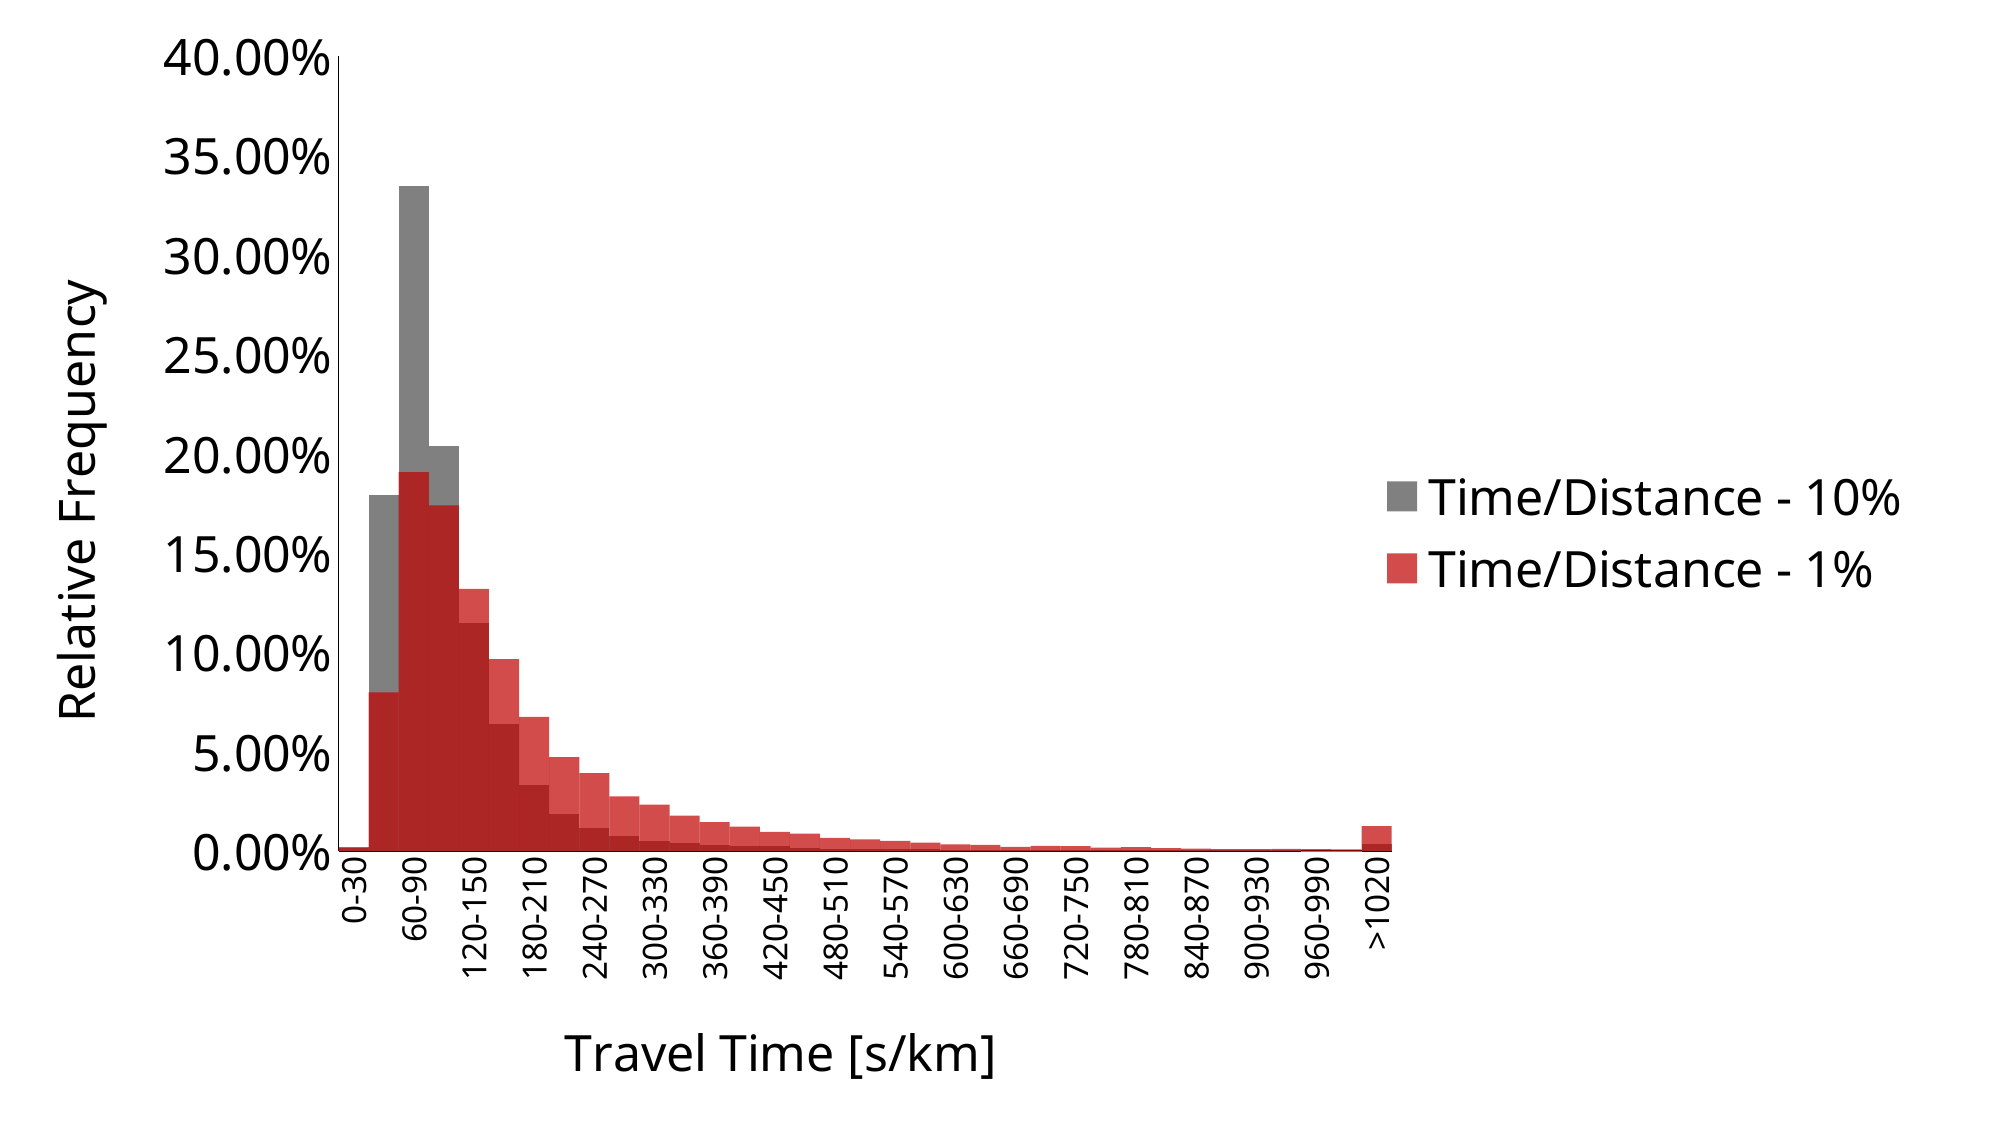

### Chart
| Category | Time/Distance - 10% | Time/Distance - 1% |
|---|---|---|
| 0-30 | 0.00190862008487341 | 0.00149194350507261 |
| 30-60 | 0.179111098883715 | 0.0798024003713282 |
| 60-90 | 0.334792596617444 | 0.190637225648167 |
| 90-120 | 0.203716822680597 | 0.173960612691466 |
| 120-150 | 0.114530960912836 | 0.131854651548306 |
| 150-180 | 0.0638166899369296 | 0.0965121676281414 |
| 180-210 | 0.0330070911254325 | 0.0674026921291692 |
| 210-240 | 0.0184947005701788 | 0.0472448776606326 |
| 240-270 | 0.0113313570804647 | 0.039122074133015 |
| 270-300 | 0.00737311975129477 | 0.0274186061932233 |
| 300-330 | 0.00489019416340539 | 0.02324116437902 |
| 330-360 | 0.00403389434154327 | 0.0177707048604204 |
| 360-390 | 0.0029609403478847 | 0.0144552748491479 |
| 390-420 | 0.00257921633091002 | 0.0122339367415954 |
| 420-450 | 0.00244165812659482 | 0.00954843843246469 |
| 450-480 | 0.00151657920257509 | 0.00878588952987202 |
| 480-510 | 0.00123458488372893 | 0.00663086002254492 |
| 510-540 | 0.00111766041006101 | 0.00583515681983953 |
| 540-570 | 0.00107983190387433 | 0.00513891651747232 |
| 570-600 | 0.000784081764596645 | 0.0041774418142033 |
| 600-630 | 0.000725619527762685 | 0.00324912141104701 |
| 630-660 | 0.000667157290928724 | 0.00308334991048339 |
| 660-690 | 0.000608695054094764 | 0.0020224123068762 |
| 690-720 | 0.000529599086613523 | 0.00258603540879252 |
| 720-750 | 0.000395479837406202 | 0.0024202639082289 |
| 750-780 | 0.000512404311074123 | 0.00172402360586168 |
| 780-810 | 0.000350773421003762 | 0.0018897951064253 |
| 810-840 | 0.000333578645464362 | 0.00139248060473443 |
| 840-870 | 0.000244165812659482 | 0.00119355480405809 |
| 870-900 | 0.000261360588198882 | 0.000961474703269014 |
| 900-930 | 0.000264799543306762 | 0.000961474703269014 |
| 930-960 | 0.000244165812659482 | 0.00109409190371991 |
| 960-990 | 0.000196020441149161 | 0.000895166103043565 |
| 990-1020 | 0.000213215216688561 | 0.000828857502818116 |
| >1020 | 0.00373126629204982 | 0.0124328625422717 |